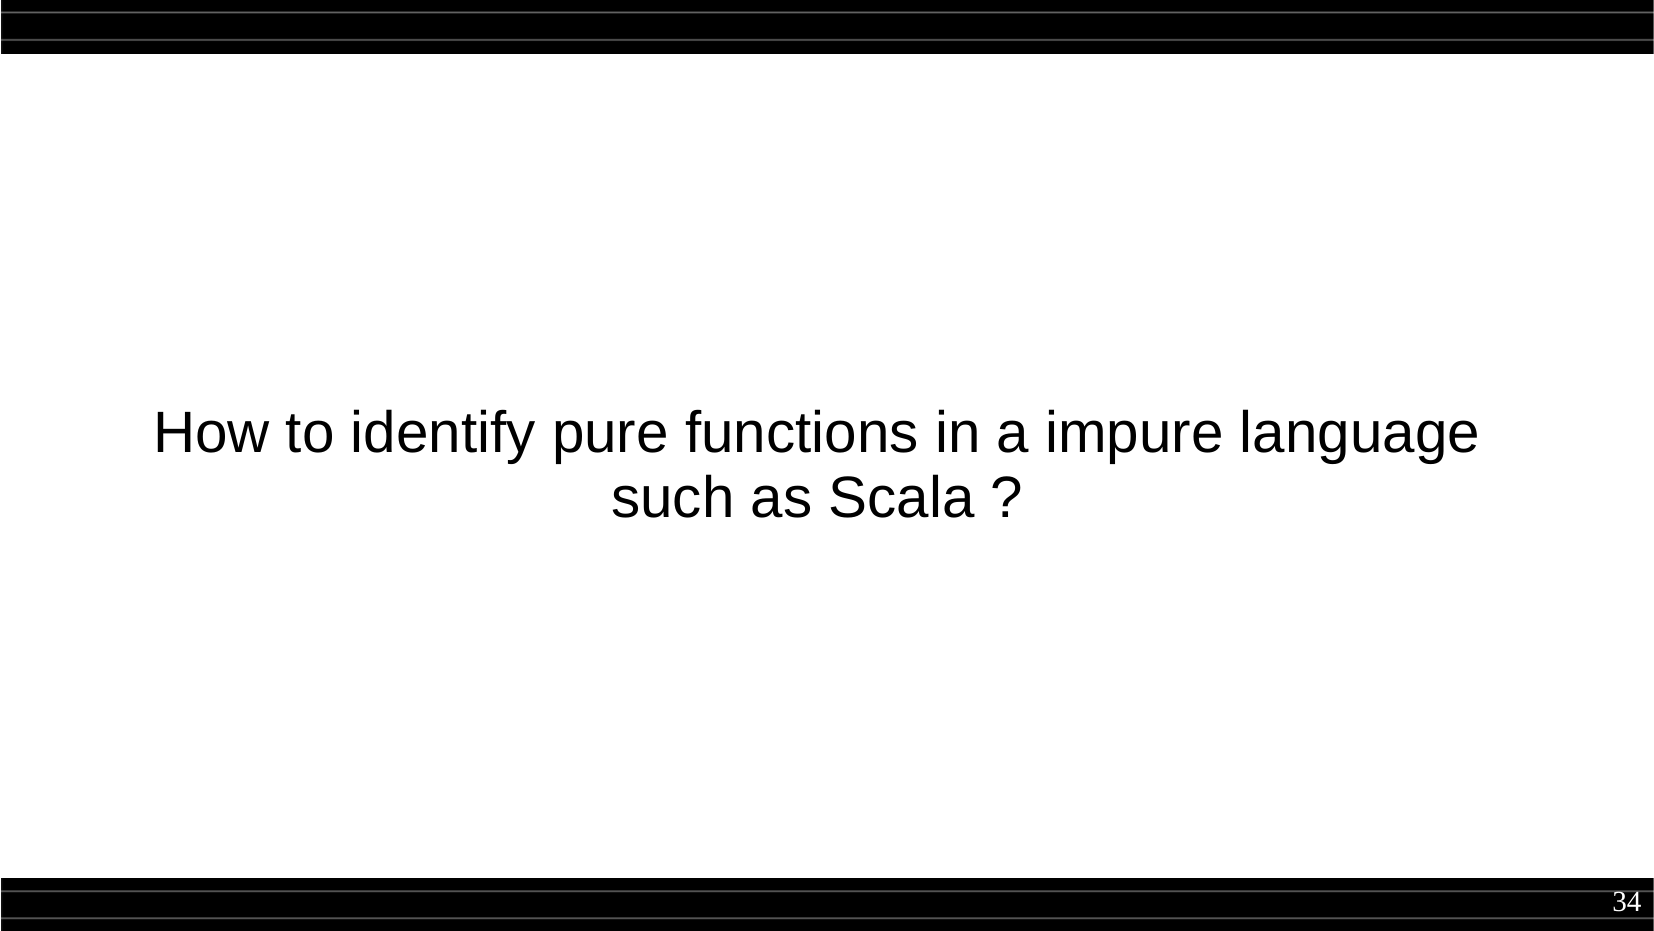

# How to identify pure functions in a impure language such as Scala ?